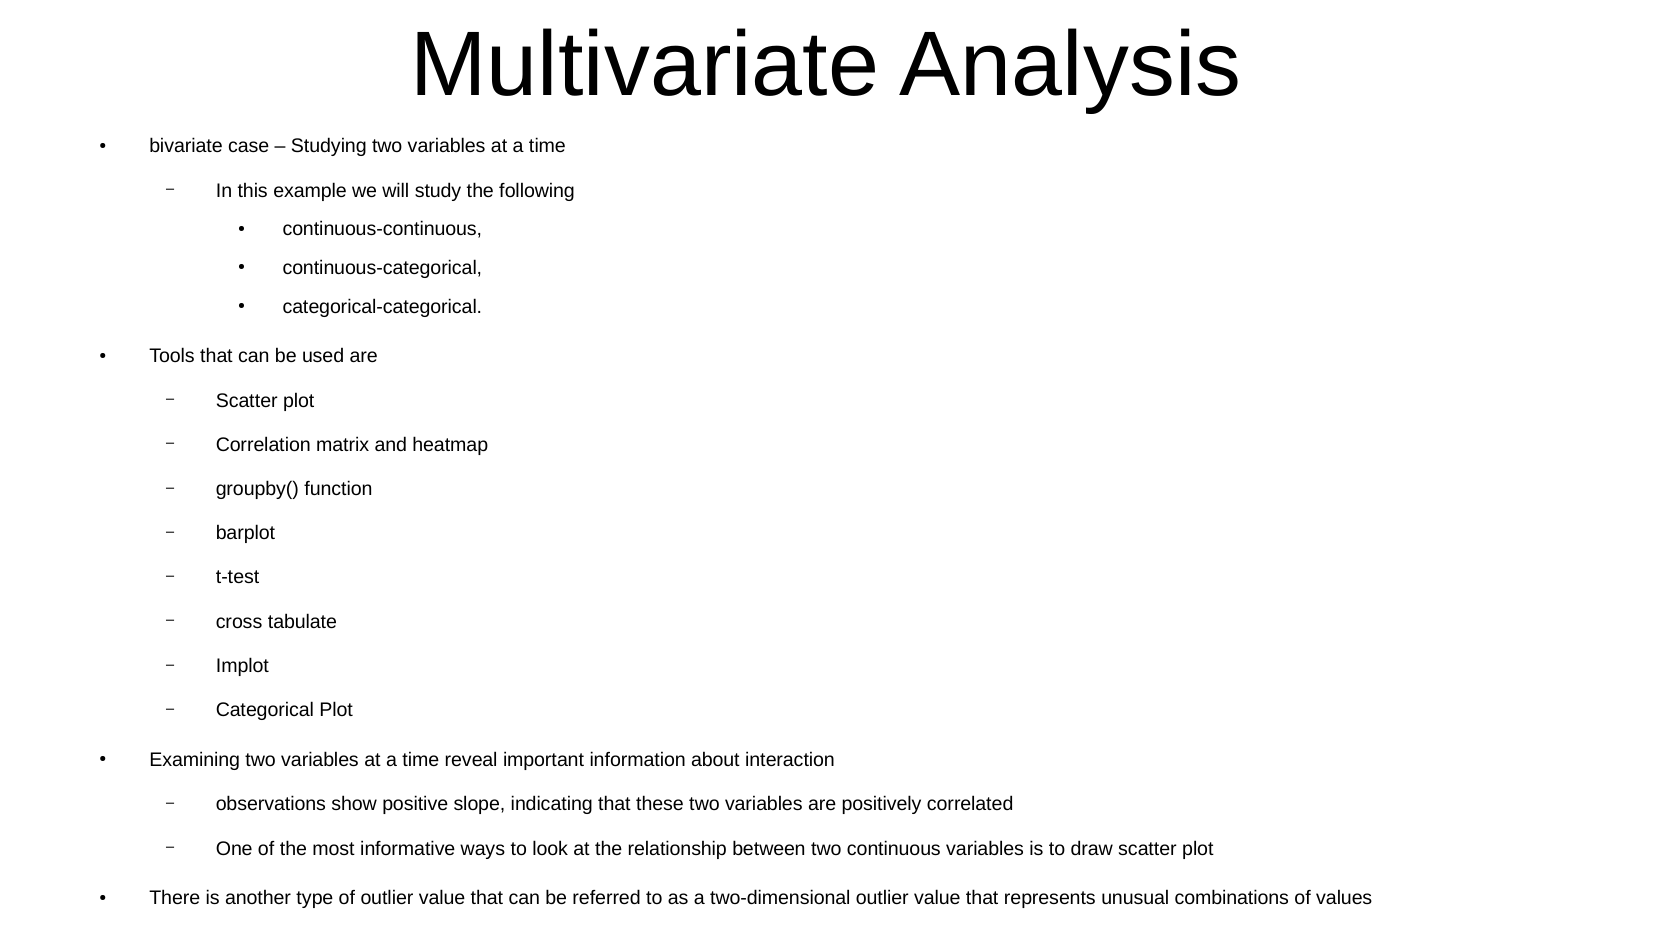

# Multivariate Analysis
bivariate case – Studying two variables at a time
In this example we will study the following
continuous-continuous,
continuous-categorical,
categorical-categorical.
Tools that can be used are
Scatter plot
Correlation matrix and heatmap
groupby() function
barplot
t-test
cross tabulate
Implot
Categorical Plot
Examining two variables at a time reveal important information about interaction
observations show positive slope, indicating that these two variables are positively correlated
One of the most informative ways to look at the relationship between two continuous variables is to draw scatter plot
There is another type of outlier value that can be referred to as a two-dimensional outlier value that represents unusual combinations of values